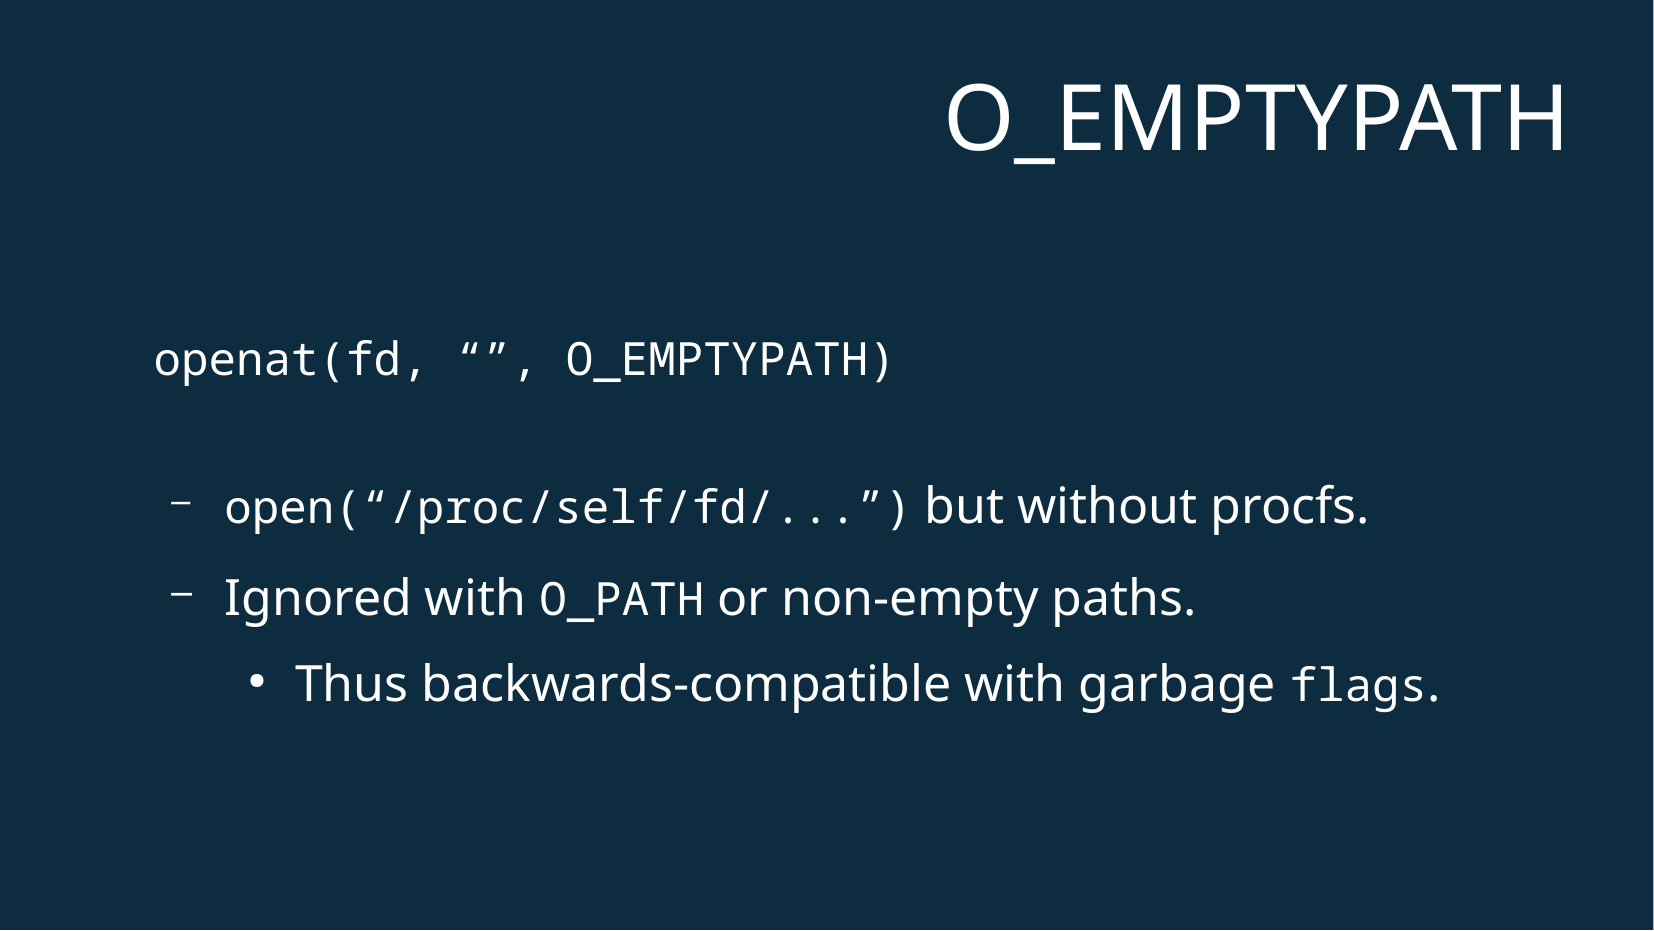

# O_EMPTYPATH
openat(fd, “”, O_EMPTYPATH)
open(“/proc/self/fd/...”) but without procfs.
Ignored with O_PATH or non-empty paths.
Thus backwards-compatible with garbage flags.